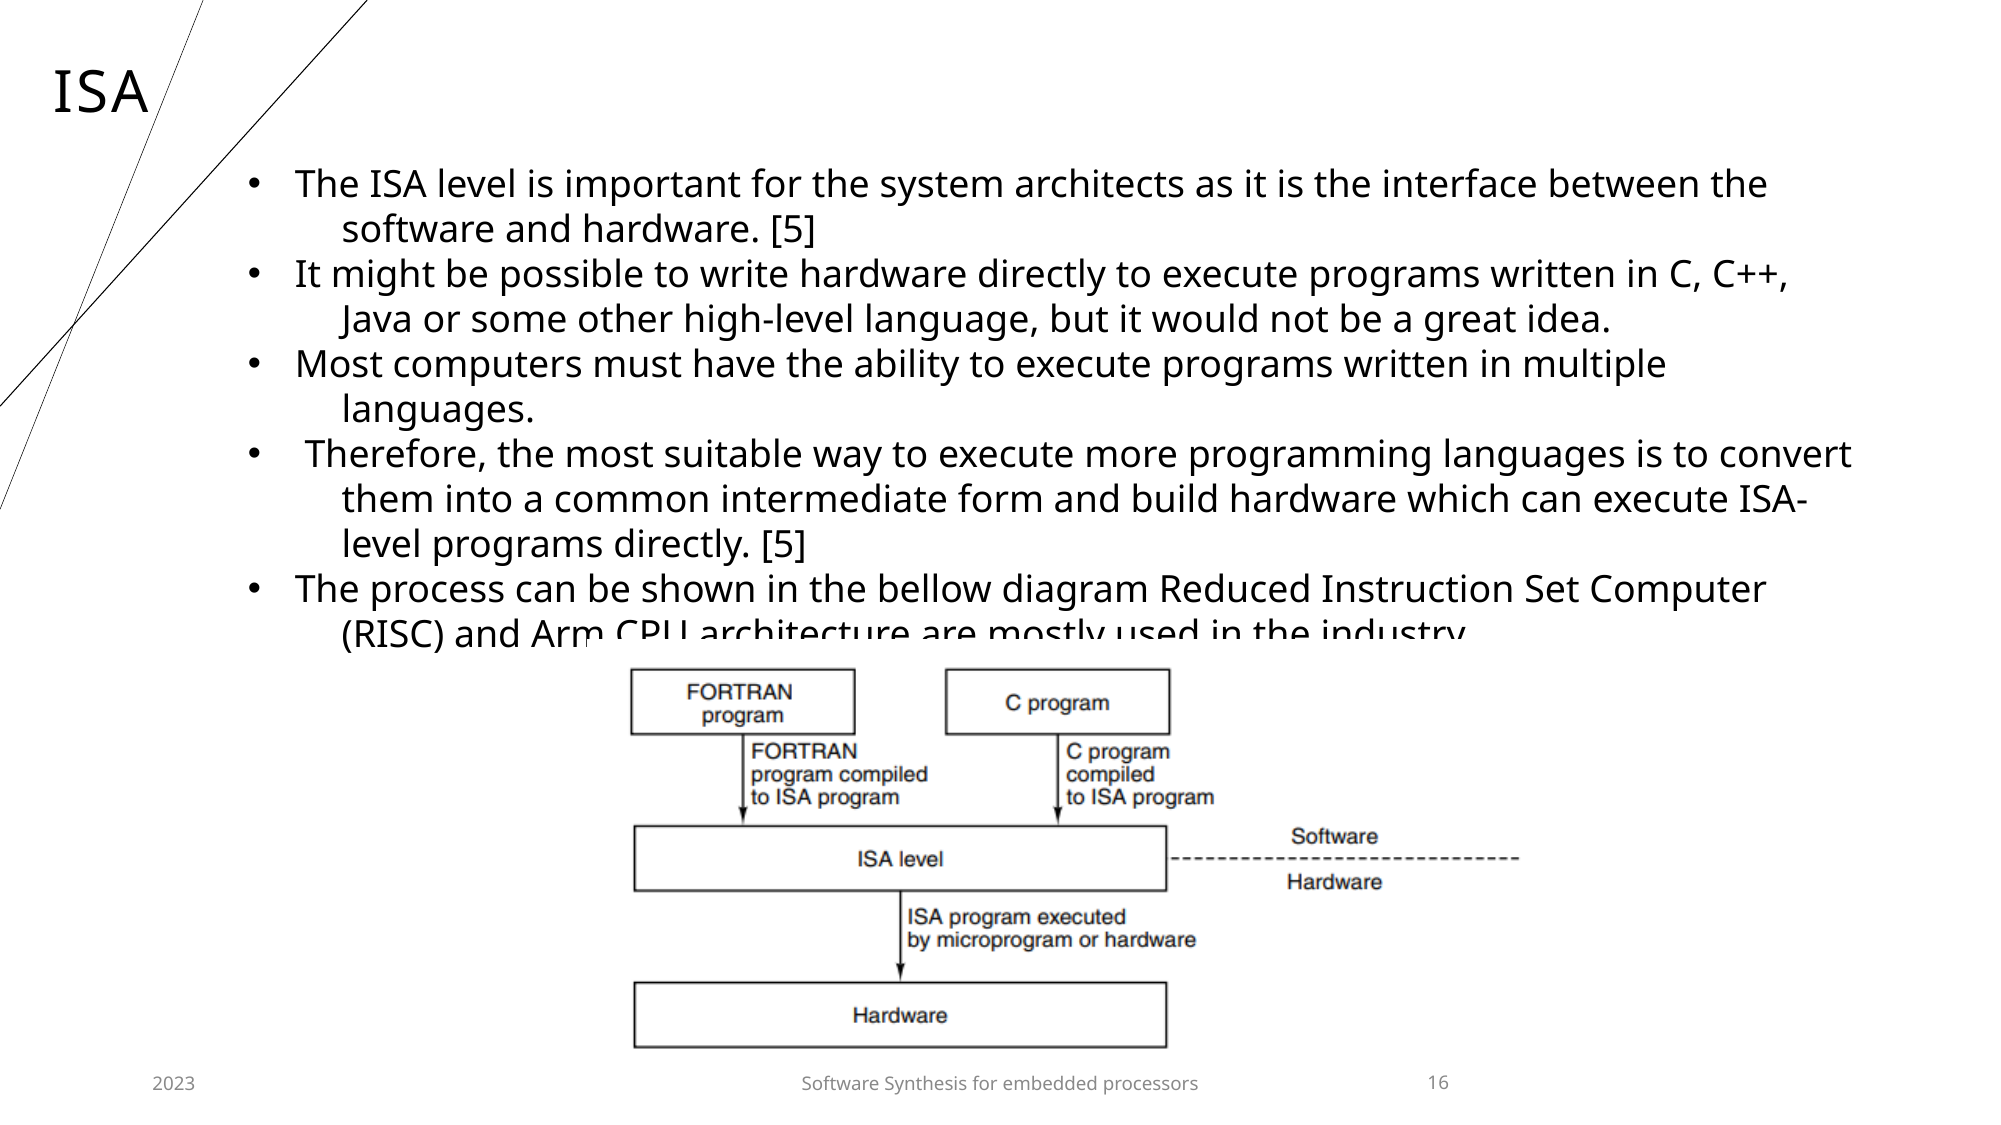

# ISA
The ISA level is important for the system architects as it is the interface between the software and hardware. [5]
It might be possible to write hardware directly to execute programs written in C, C++, Java or some other high-level language, but it would not be a great idea.
Most computers must have the ability to execute programs written in multiple languages.
 Therefore, the most suitable way to execute more programming languages is to convert them into a common intermediate form and build hardware which can execute ISA-level programs directly. [5]
The process can be shown in the bellow diagram Reduced Instruction Set Computer (RISC) and Arm CPU architecture are mostly used in the industry.
2023
Software Synthesis for embedded processors